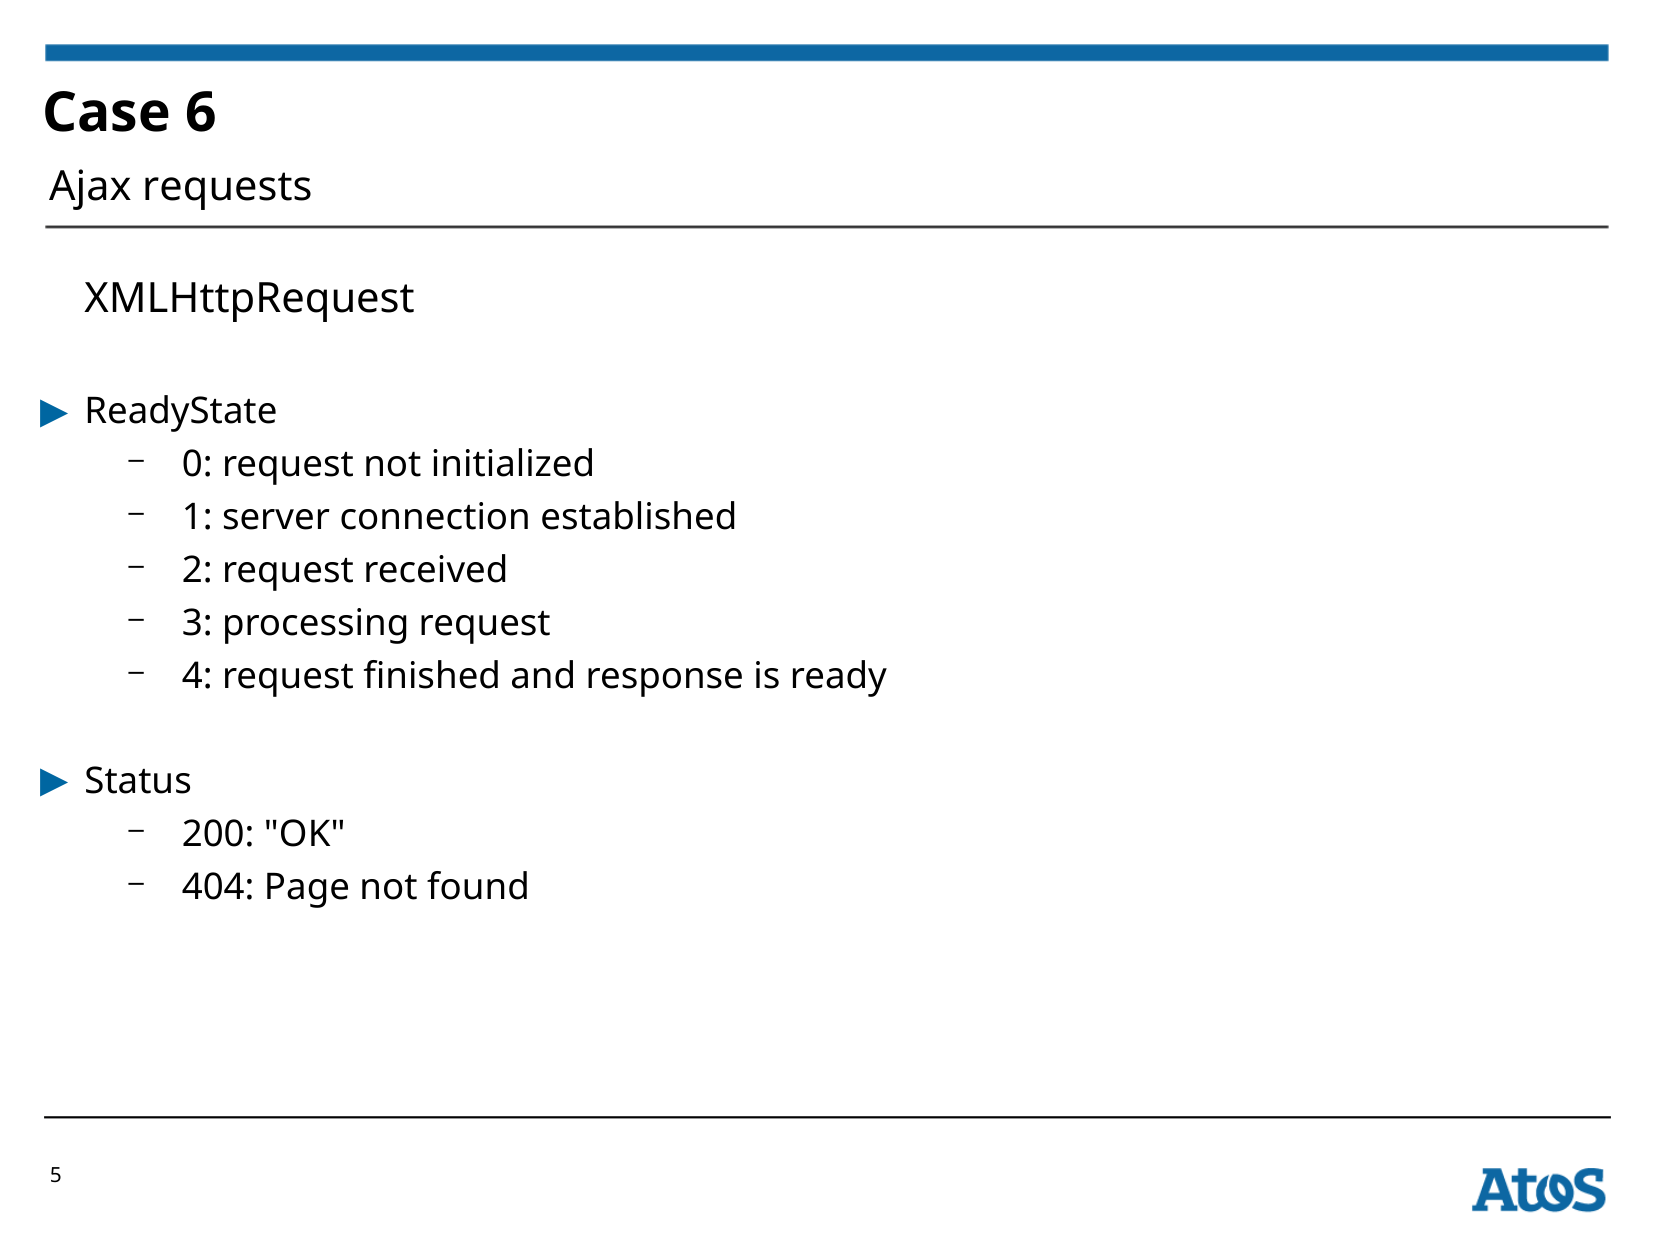

# Case 6
Ajax requests
XMLHttpRequest
ReadyState
0: request not initialized
1: server connection established
2: request received
3: processing request
4: request finished and response is ready
Status
200: "OK"
404: Page not found